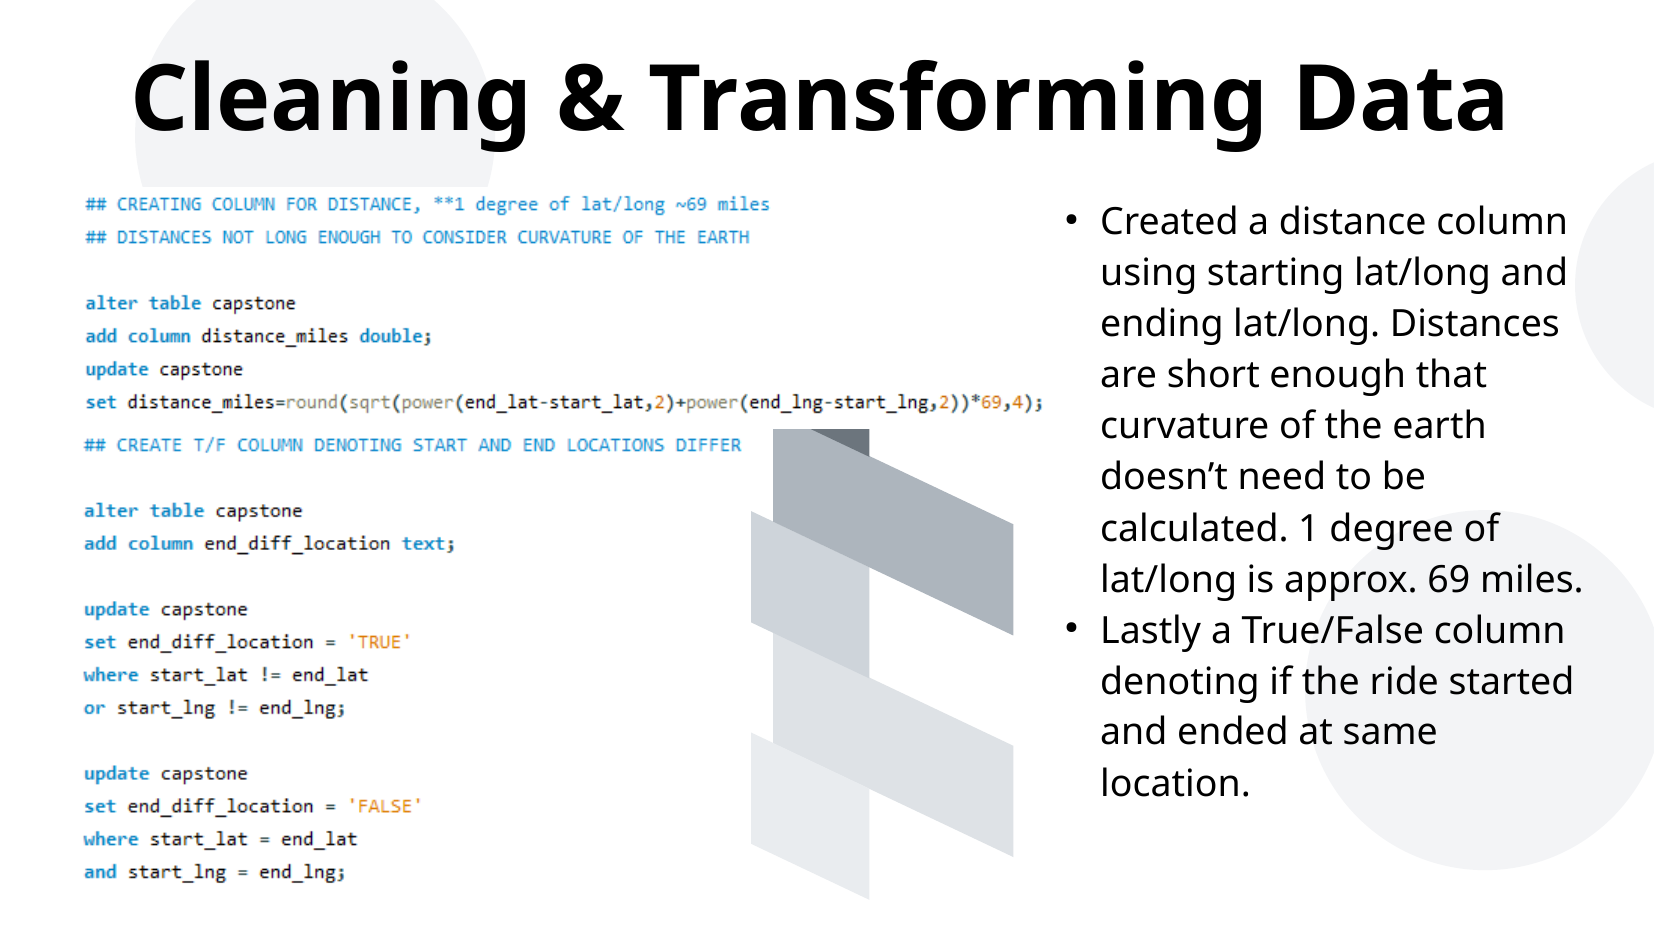

# Cleaning & Transforming Data
Created a distance column using starting lat/long and ending lat/long. Distances are short enough that curvature of the earth doesn’t need to be calculated. 1 degree of lat/long is approx. 69 miles.
Lastly a True/False column denoting if the ride started and ended at same location.